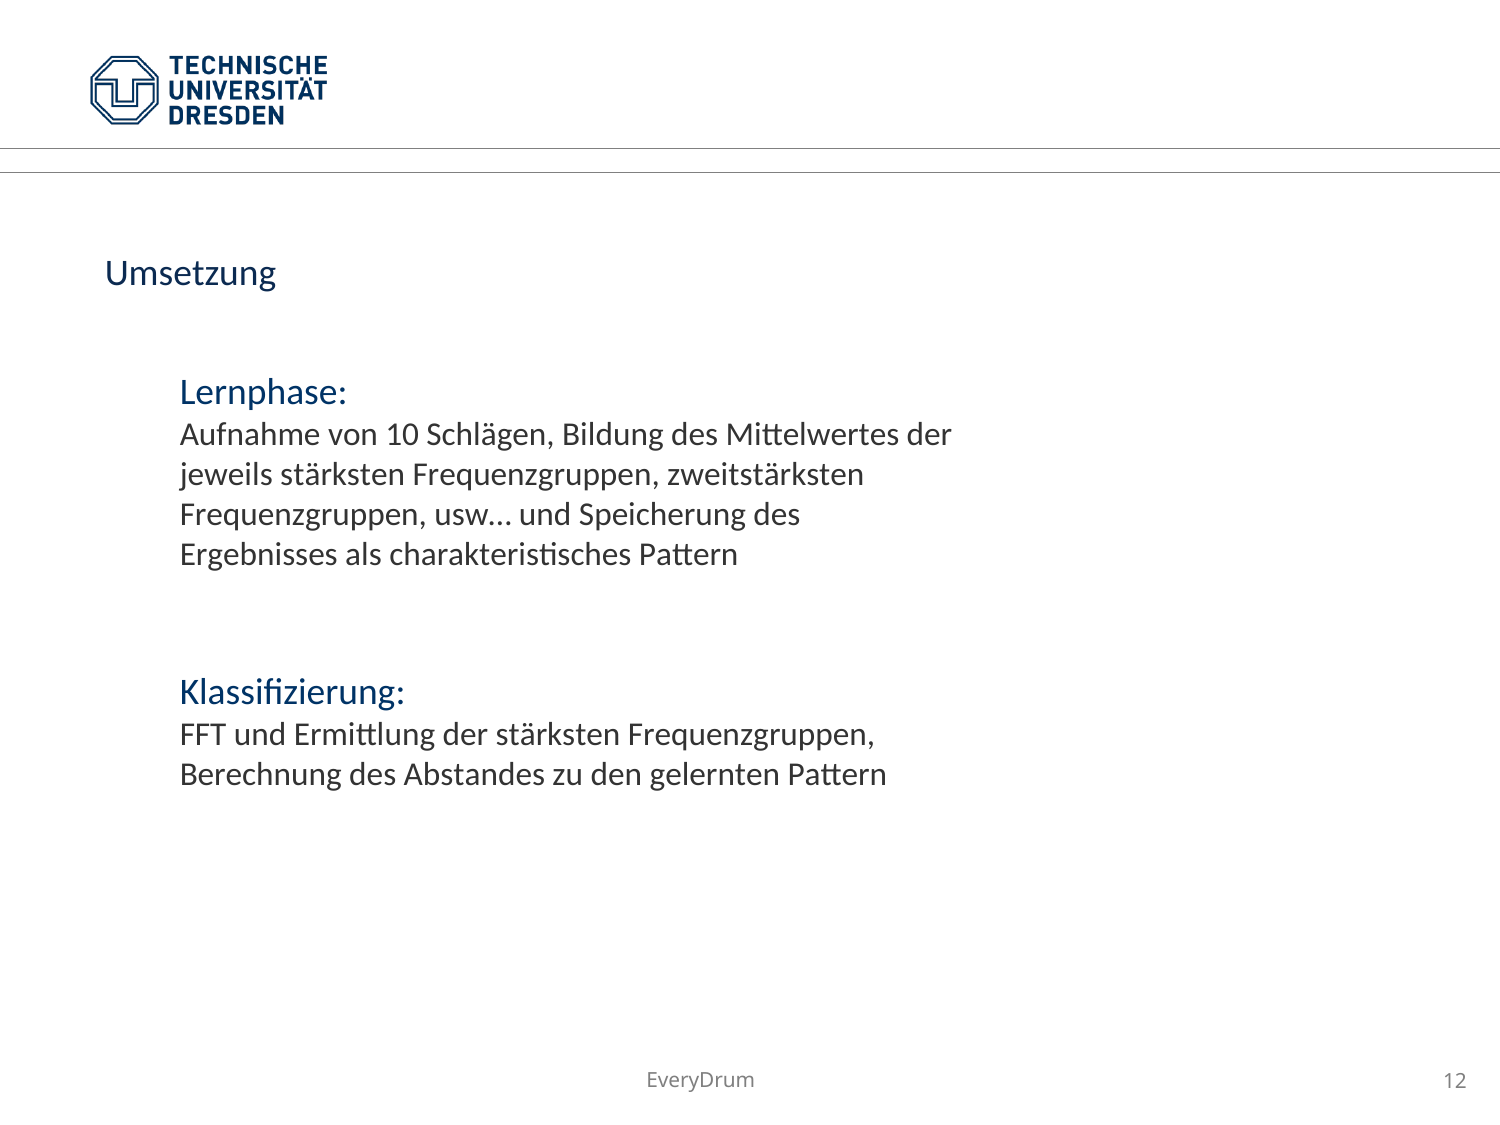

Umsetzung
Lernphase:
Aufnahme von 10 Schlägen, Bildung des Mittelwertes der jeweils stärksten Frequenzgruppen, zweitstärksten Frequenzgruppen, usw… und Speicherung des Ergebnisses als charakteristisches Pattern
Klassifizierung:
FFT und Ermittlung der stärksten Frequenzgruppen, Berechnung des Abstandes zu den gelernten Pattern